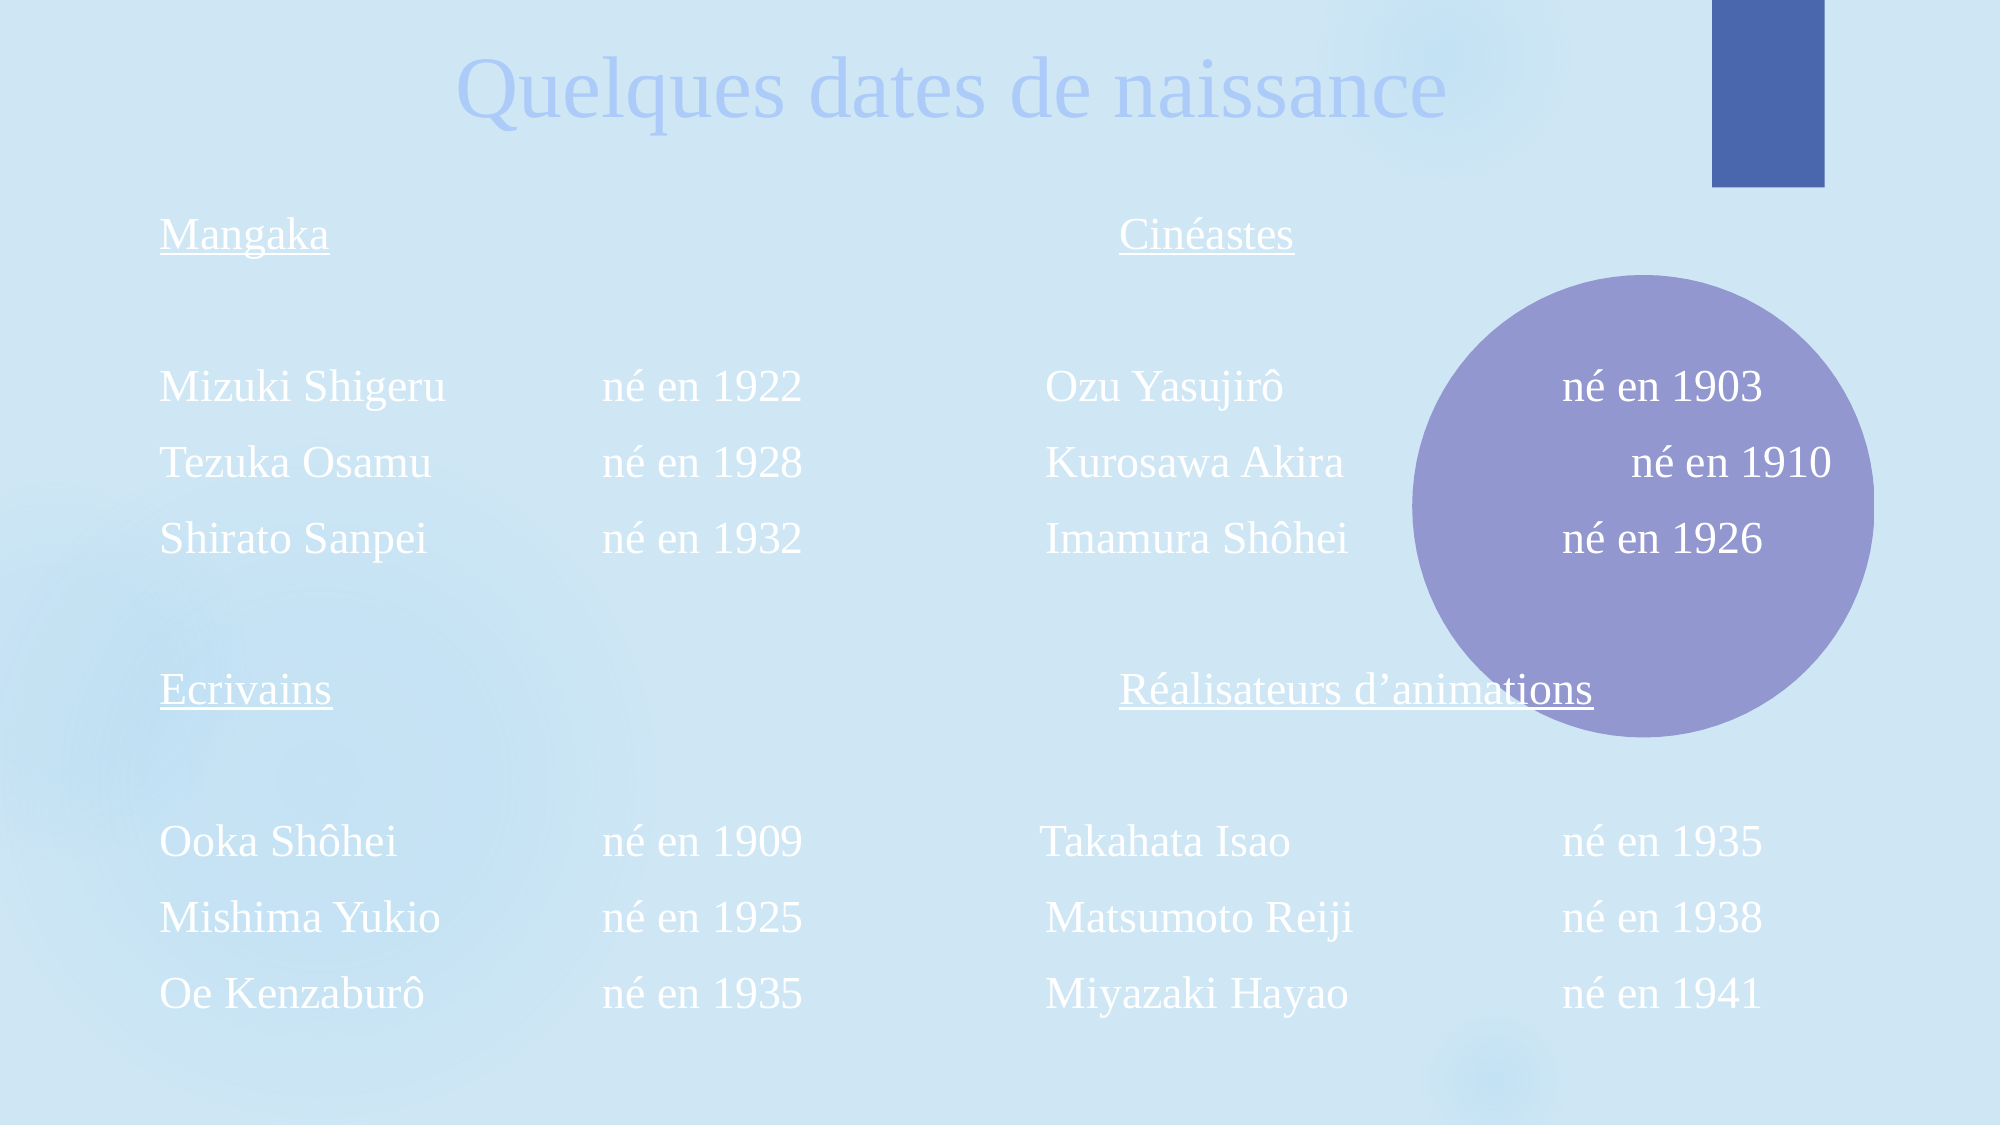

# Quelques dates de naissance
Mangaka											Cinéastes
Mizuki Shigeru			né en 1922				Ozu Yasujirô				né en 1903
Tezuka Osamu 			né en 1928				Kurosawa Akira			 né en 1910
Shirato Sanpei 			né en 1932				Imamura Shôhei			né en 1926
Ecrivains											Réalisateurs d’animations
Ooka Shôhei			né en 1909			 Takahata Isao				né en 1935
Mishima Yukio			né en 1925				Matsumoto Reiji			né en 1938
Oe Kenzaburô			né en 1935				Miyazaki Hayao			né en 1941